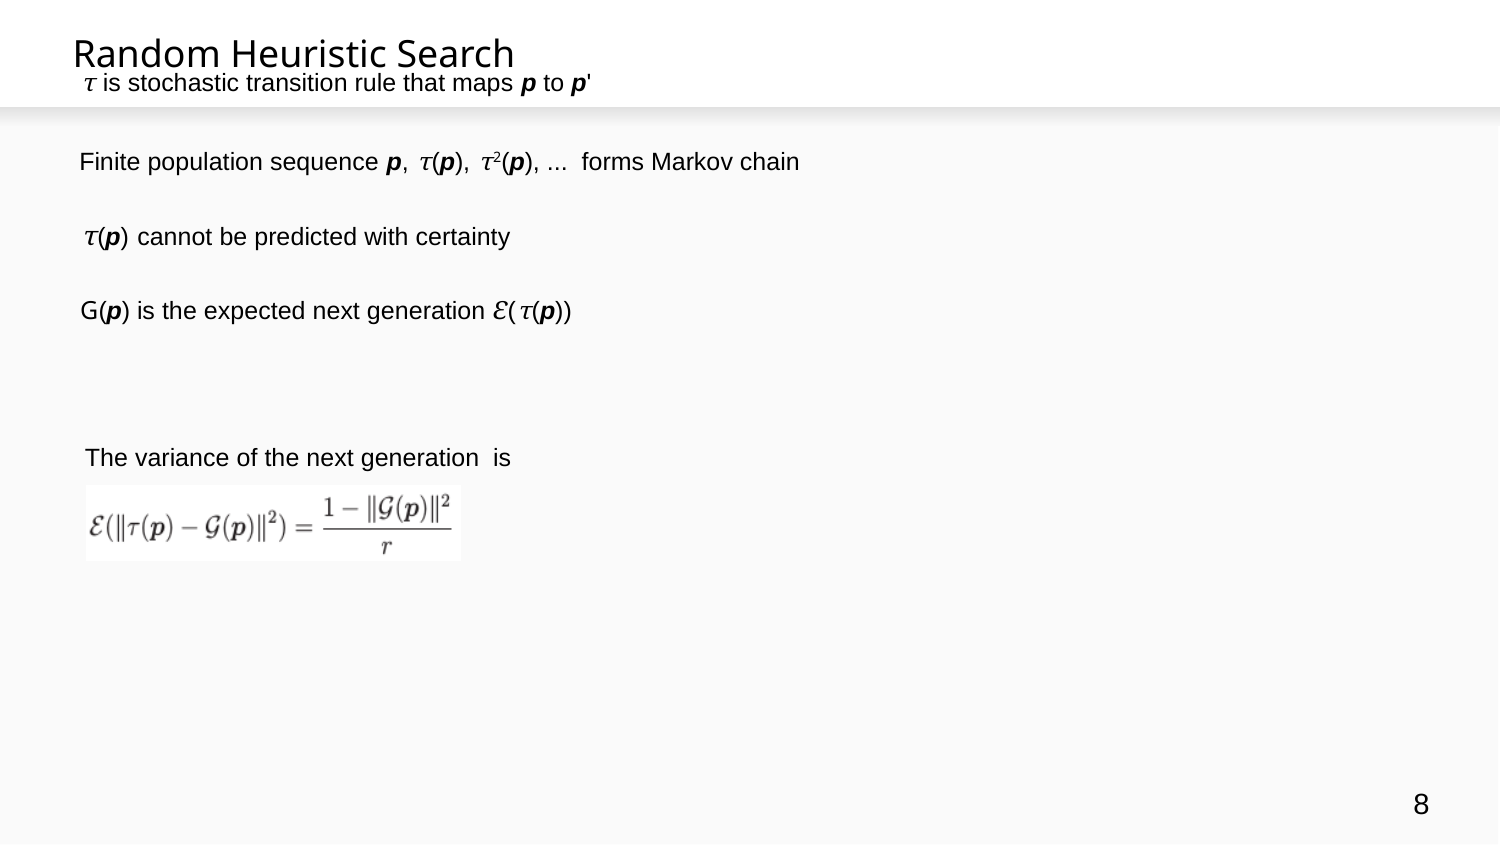

# Random Heuristic Search
τ is stochastic transition rule that maps p to p'
Finite population sequence p, τ(p), τ2(p), ... forms Markov chain
τ(p) cannot be predicted with certainty
G(p) is the expected next generation Ɛ(τ(p))
The variance of the next generation is
8